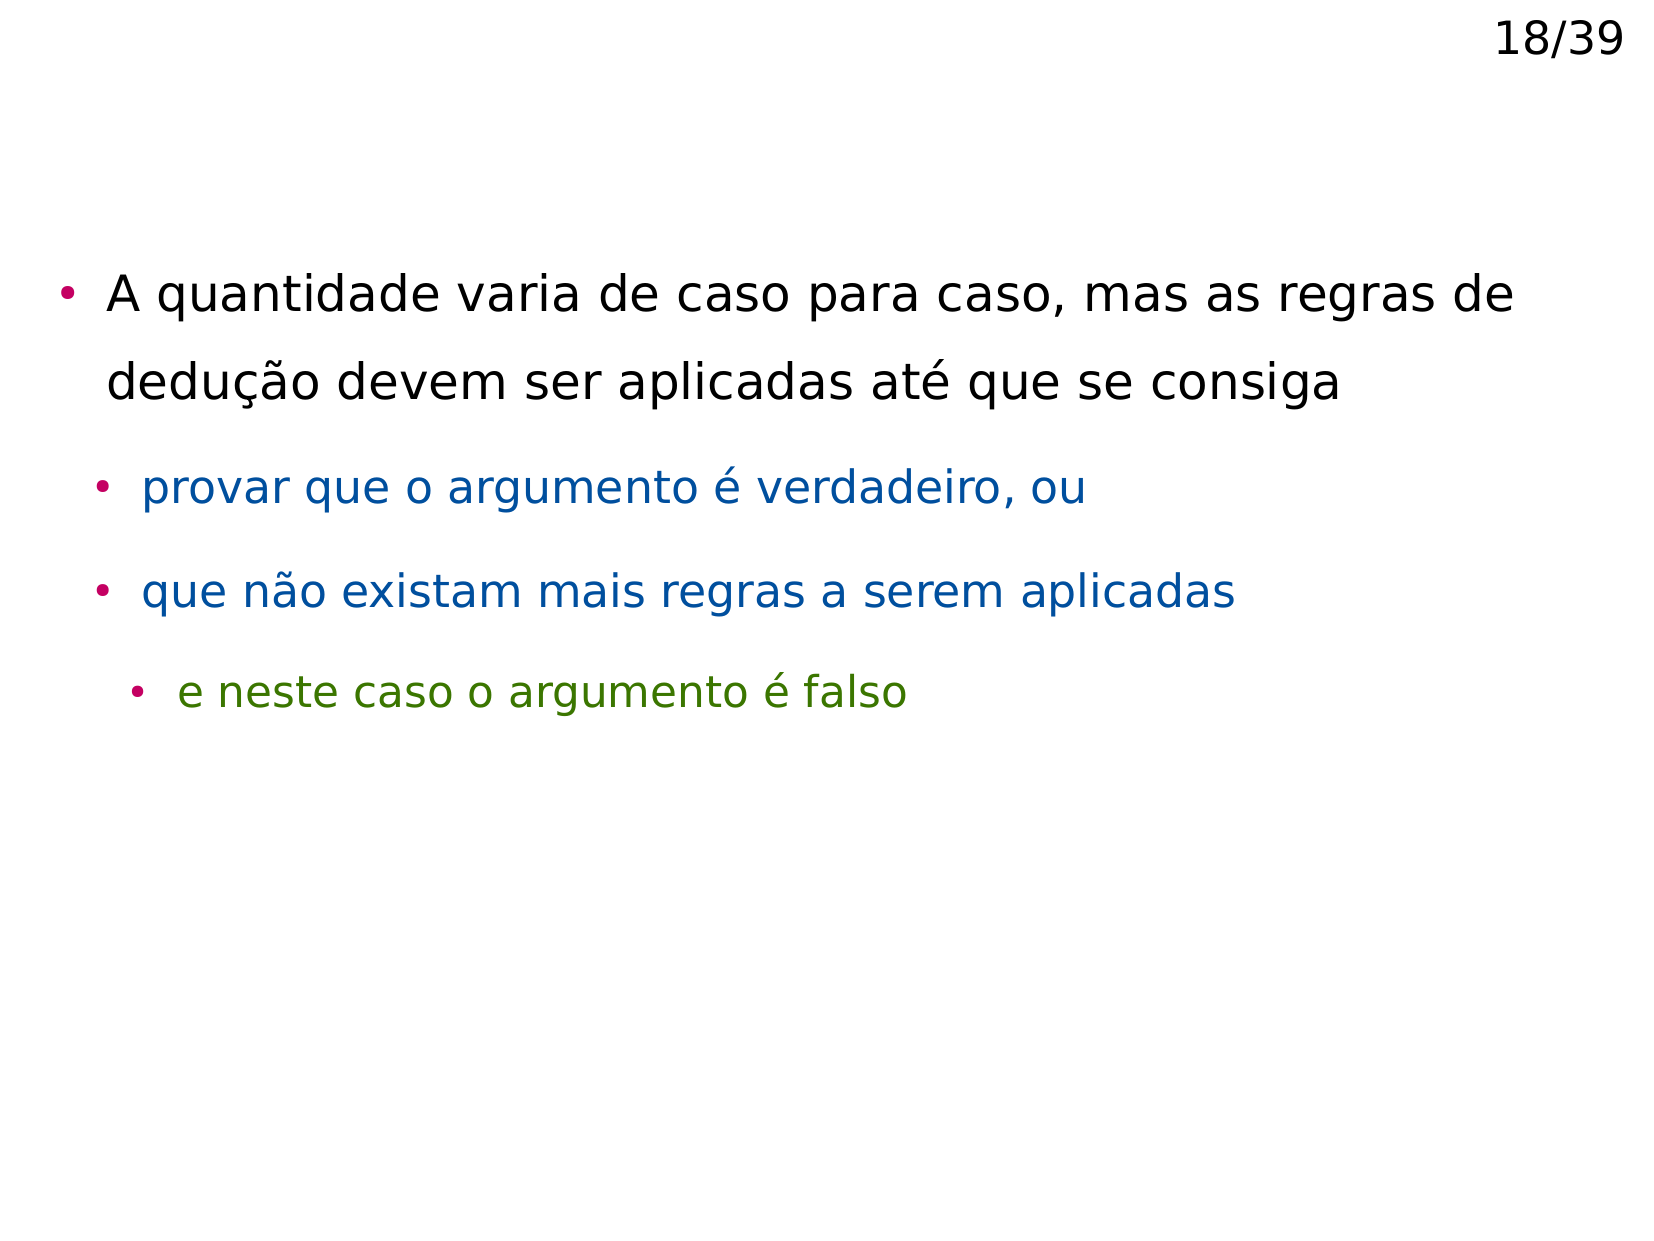

18
#
A quantidade varia de caso para caso, mas as regras de dedução devem ser aplicadas até que se consiga
provar que o argumento é verdadeiro, ou
que não existam mais regras a serem aplicadas
e neste caso o argumento é falso